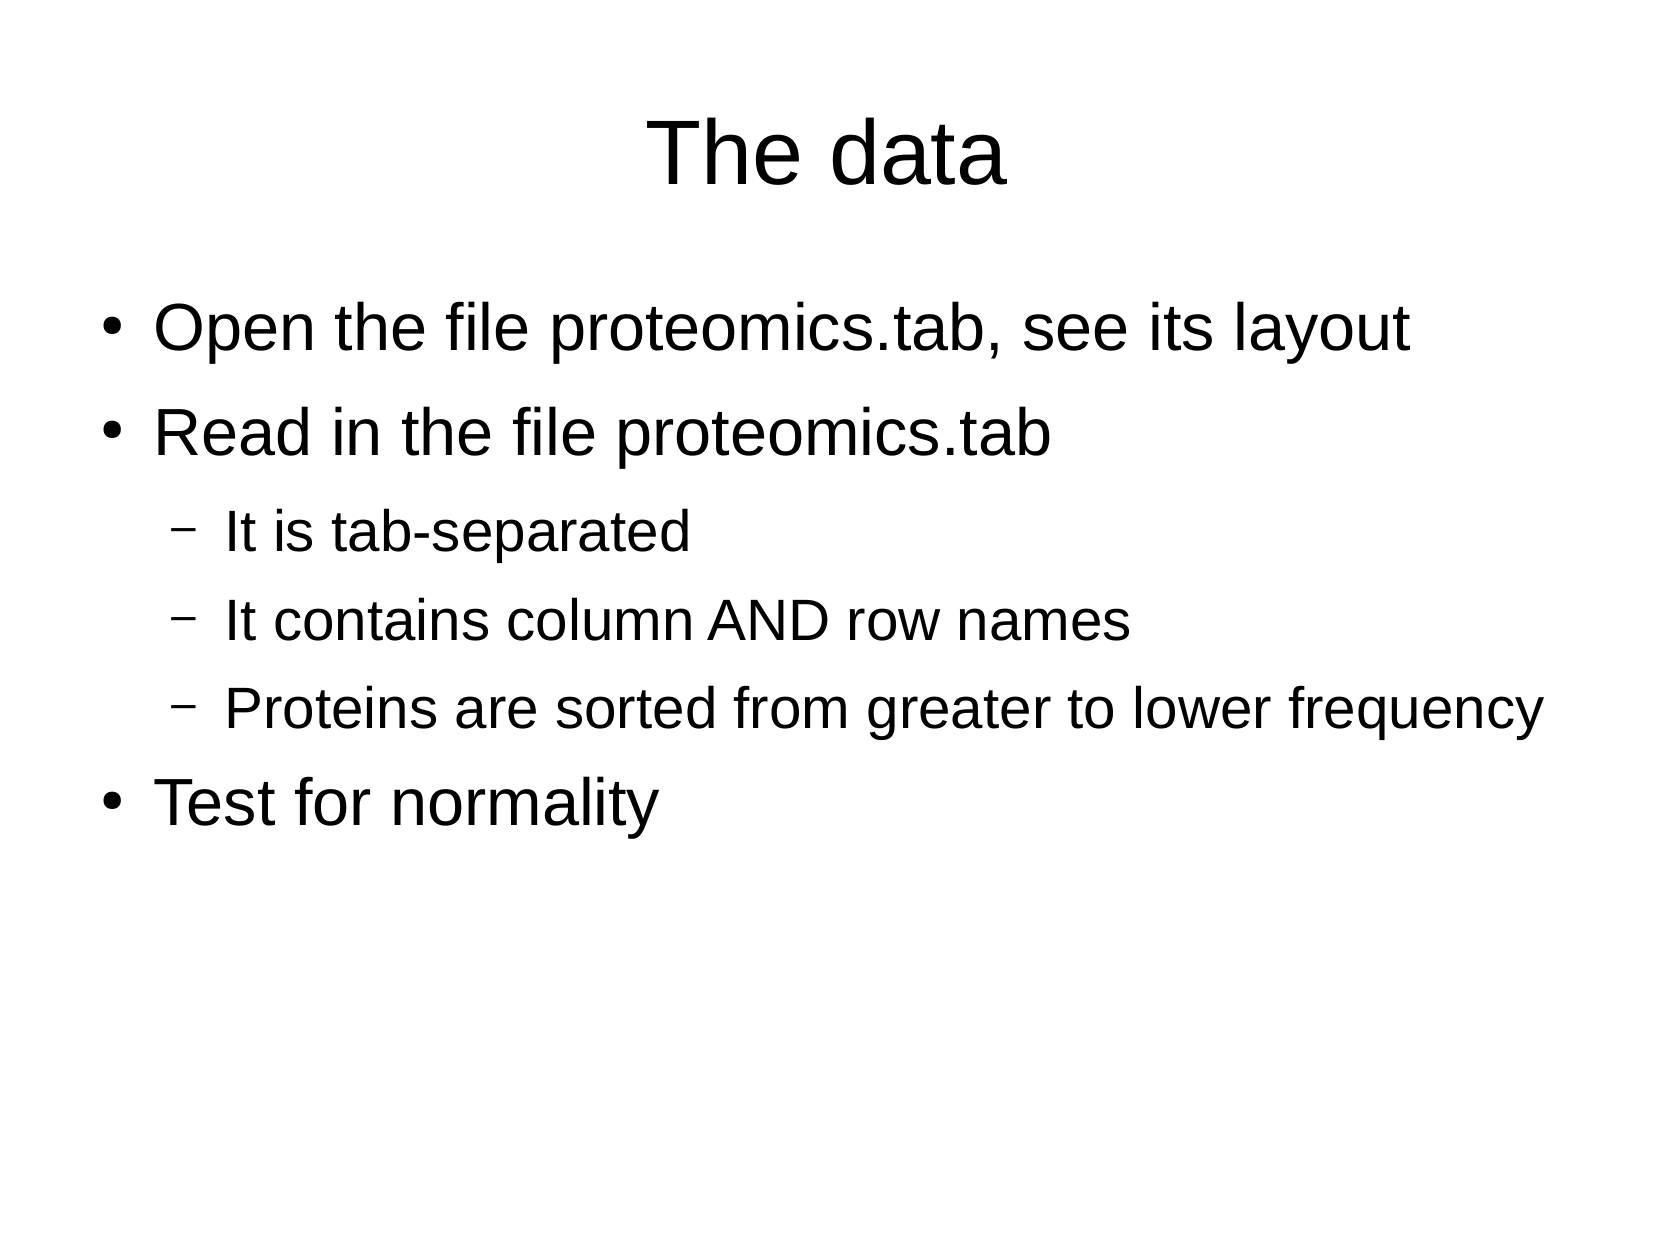

# The data
Open the file proteomics.tab, see its layout
Read in the file proteomics.tab
It is tab-separated
It contains column AND row names
Proteins are sorted from greater to lower frequency
Test for normality